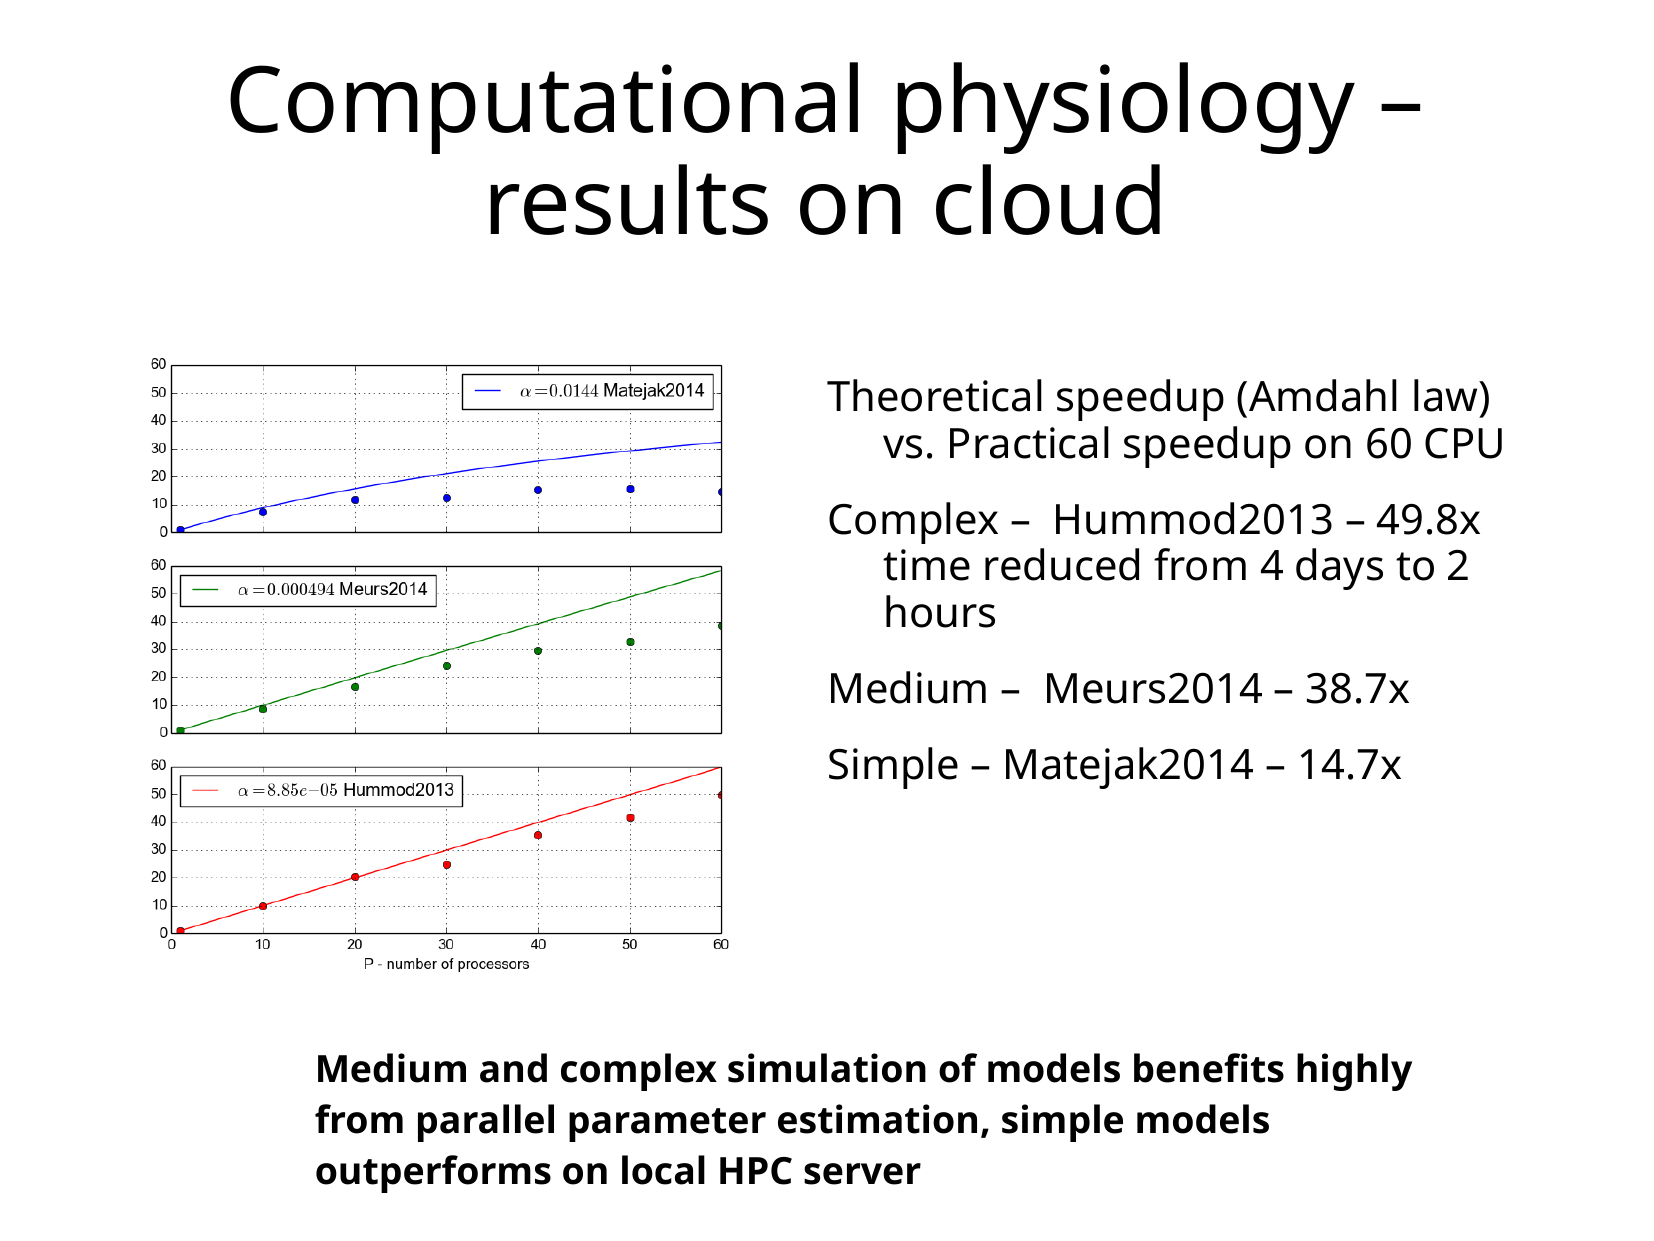

# Computational physiology – results on cloud
Theoretical speedup (Amdahl law) vs. Practical speedup on 60 CPU
Complex – Hummod2013 – 49.8x time reduced from 4 days to 2 hours
Medium – Meurs2014 – 38.7x
Simple – Matejak2014 – 14.7x
Medium and complex simulation of models benefits highly from parallel parameter estimation, simple models outperforms on local HPC server